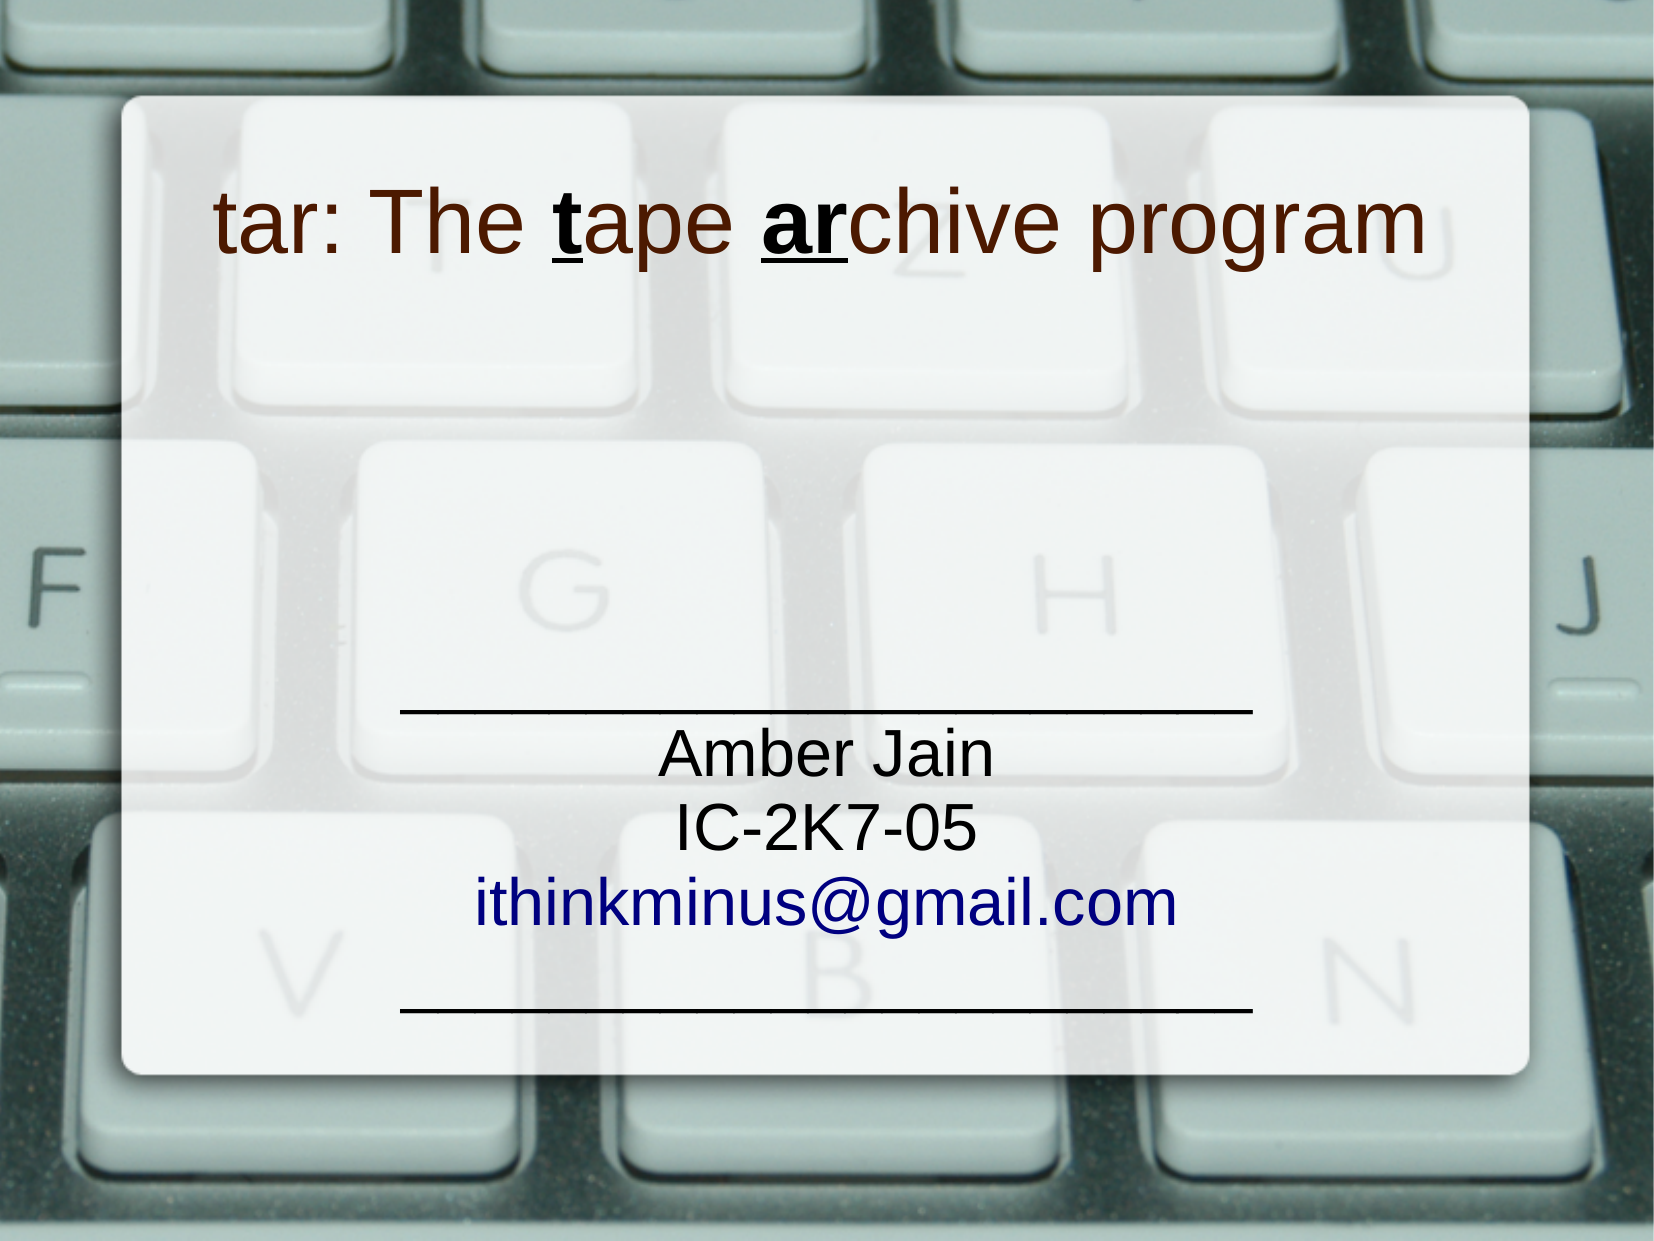

# tar: The tape archive program
_______________________
Amber Jain
IC-2K7-05
ithinkminus@gmail.com
_______________________